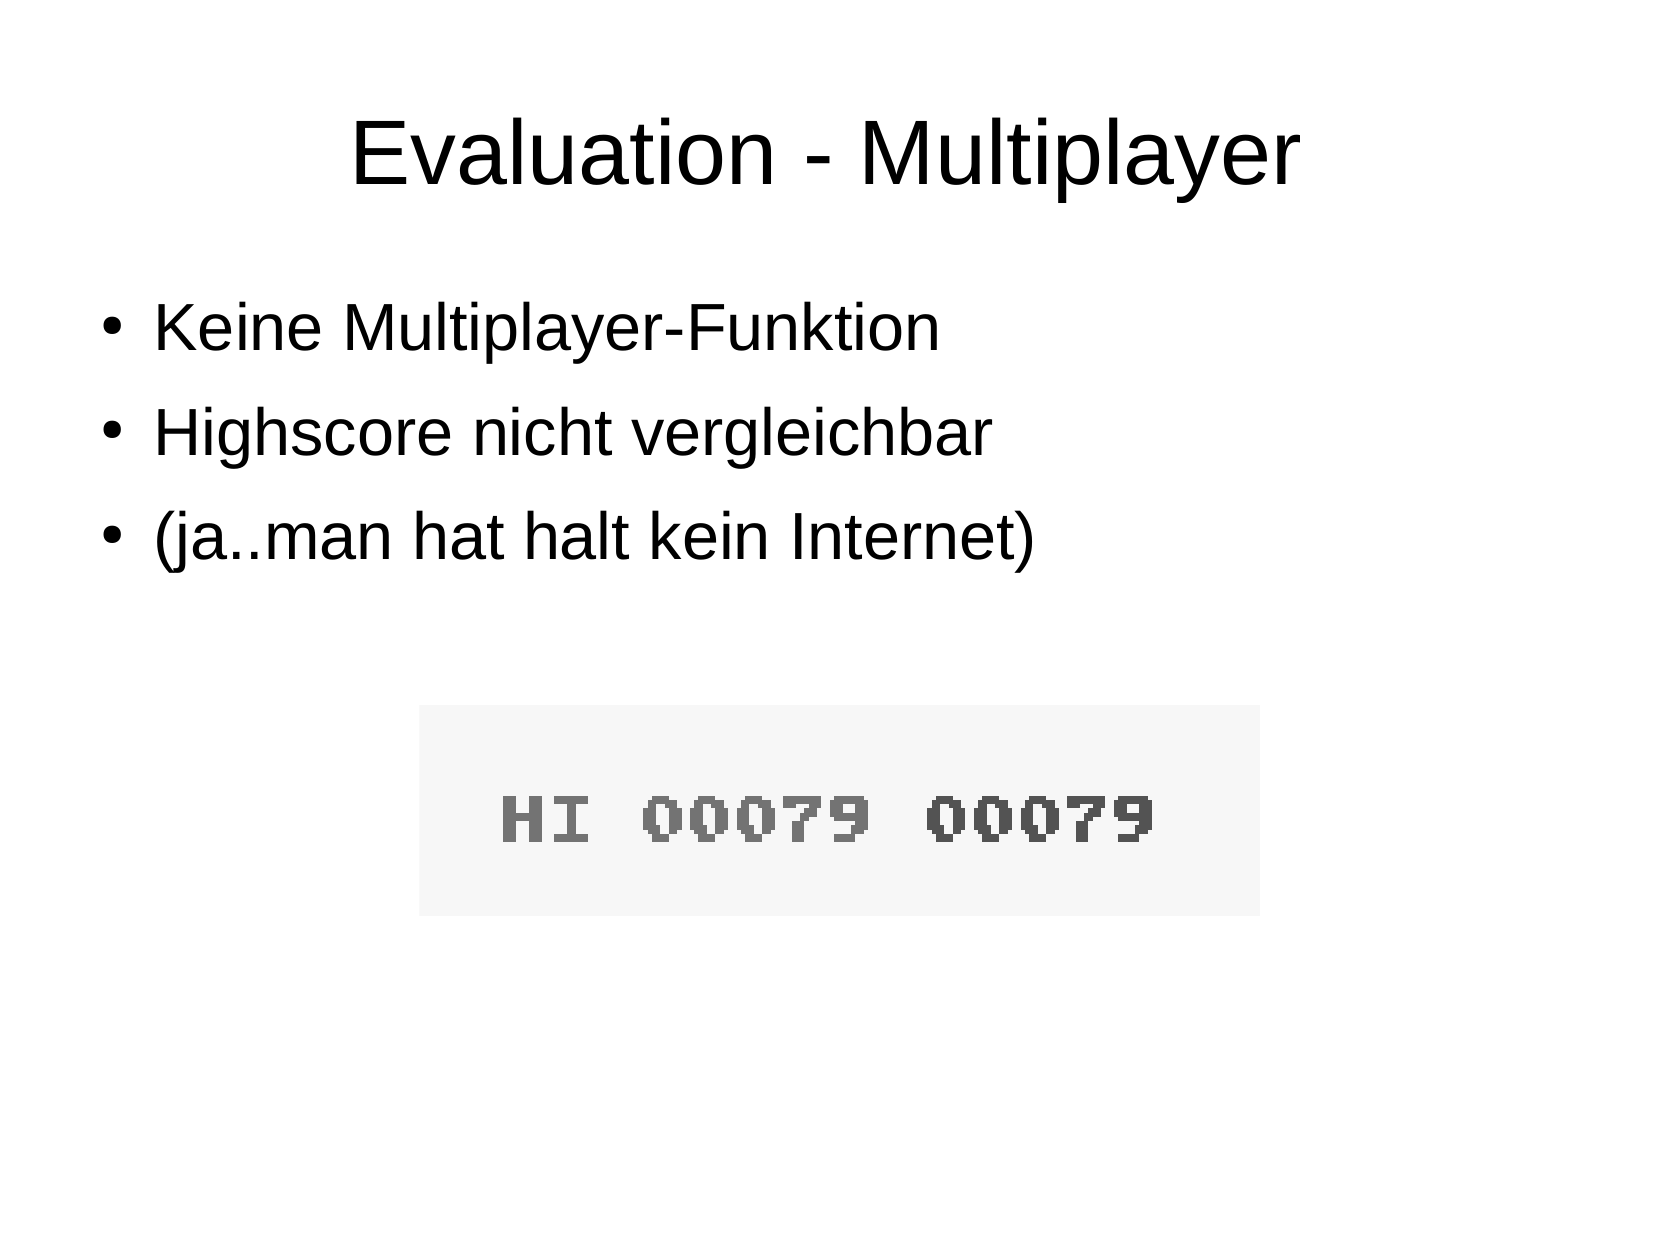

# Evaluation - Multiplayer
Keine Multiplayer-Funktion
Highscore nicht vergleichbar
(ja..man hat halt kein Internet)